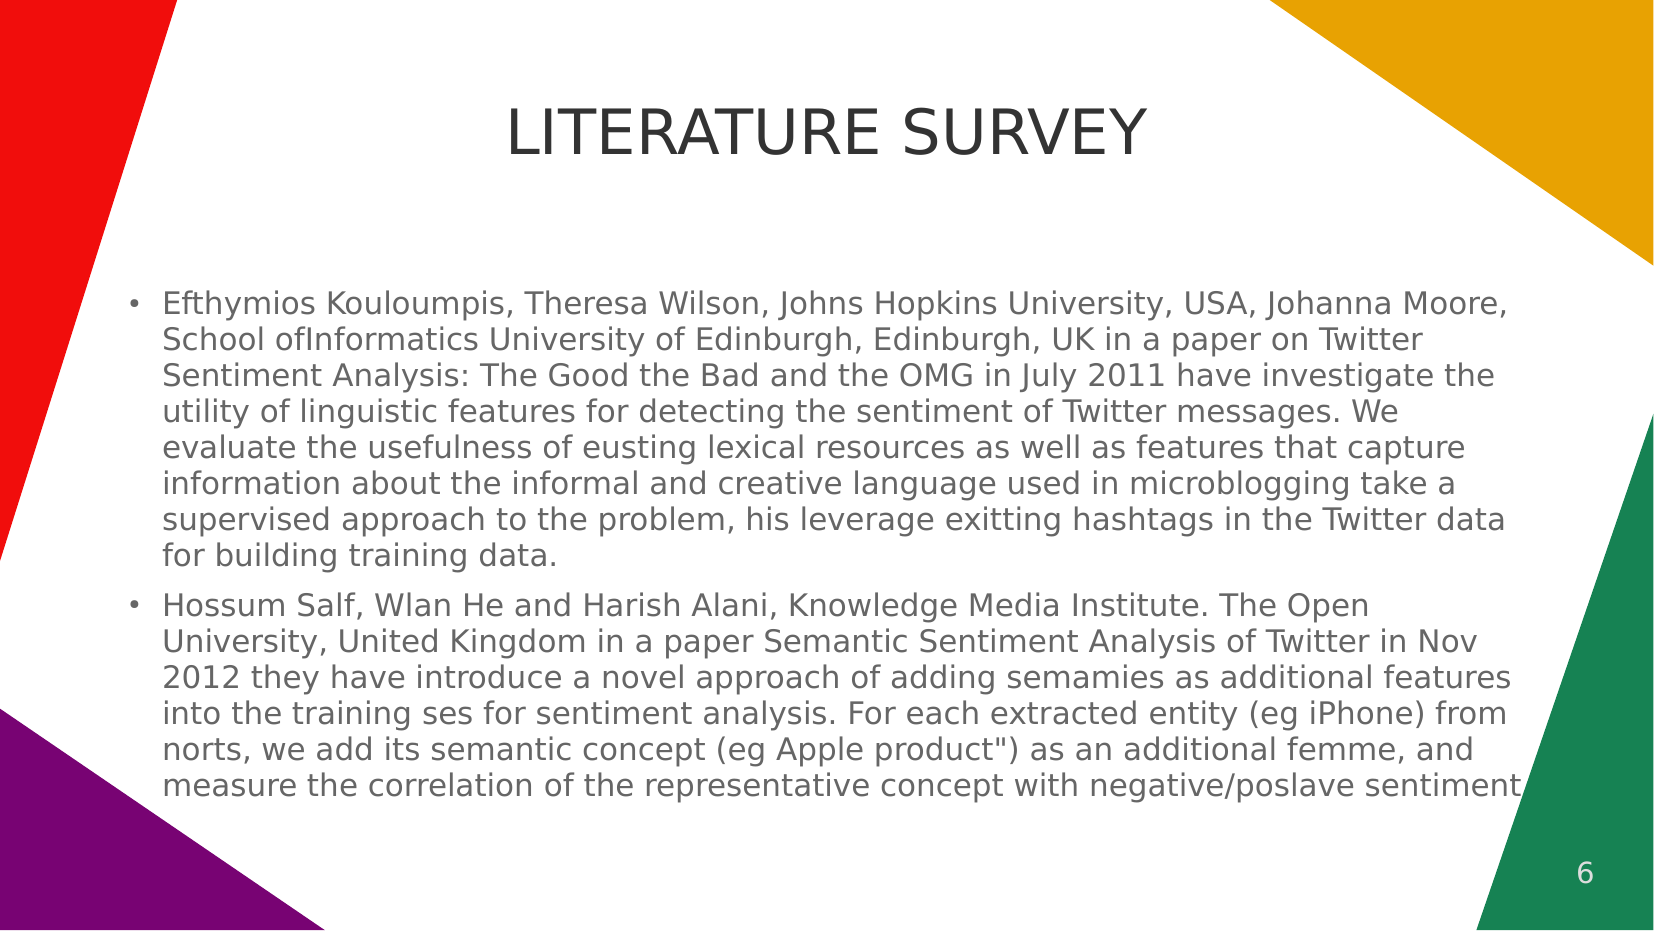

# LITERATURE SURVEY
Efthymios Kouloumpis, Theresa Wilson, Johns Hopkins University, USA, Johanna Moore, School ofInformatics University of Edinburgh, Edinburgh, UK in a paper on Twitter Sentiment Analysis: The Good the Bad and the OMG in July 2011 have investigate the utility of linguistic features for detecting the sentiment of Twitter messages. We evaluate the usefulness of eusting lexical resources as well as features that capture information about the informal and creative language used in microblogging take a supervised approach to the problem, his leverage exitting hashtags in the Twitter data for building training data.
Hossum Salf, Wlan He and Harish Alani, Knowledge Media Institute. The Open University, United Kingdom in a paper Semantic Sentiment Analysis of Twitter in Nov 2012 they have introduce a novel approach of adding semamies as additional features into the training ses for sentiment analysis. For each extracted entity (eg iPhone) from norts, we add its semantic concept (eg Apple product") as an additional femme, and measure the correlation of the representative concept with negative/poslave sentiment
6